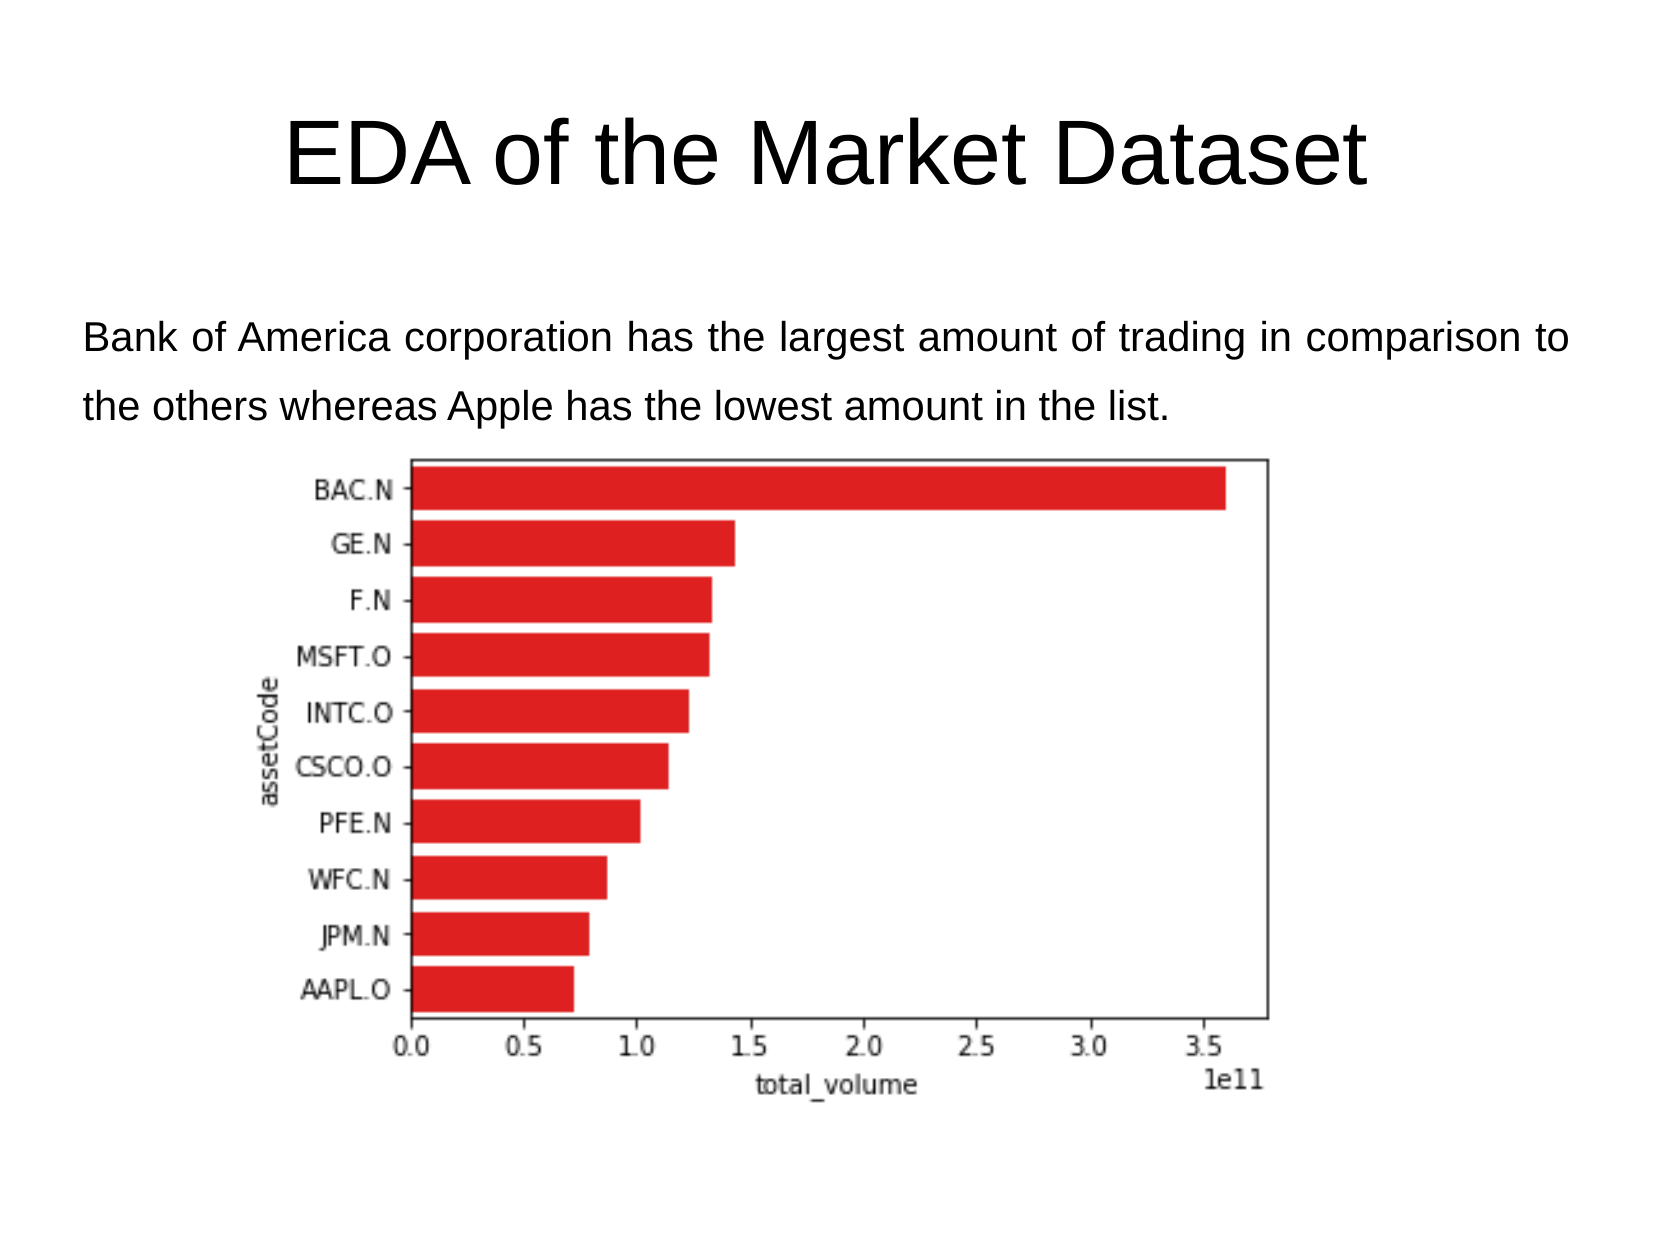

# EDA of the Market Dataset
Bank of America corporation has the largest amount of trading in comparison to the others whereas Apple has the lowest amount in the list.